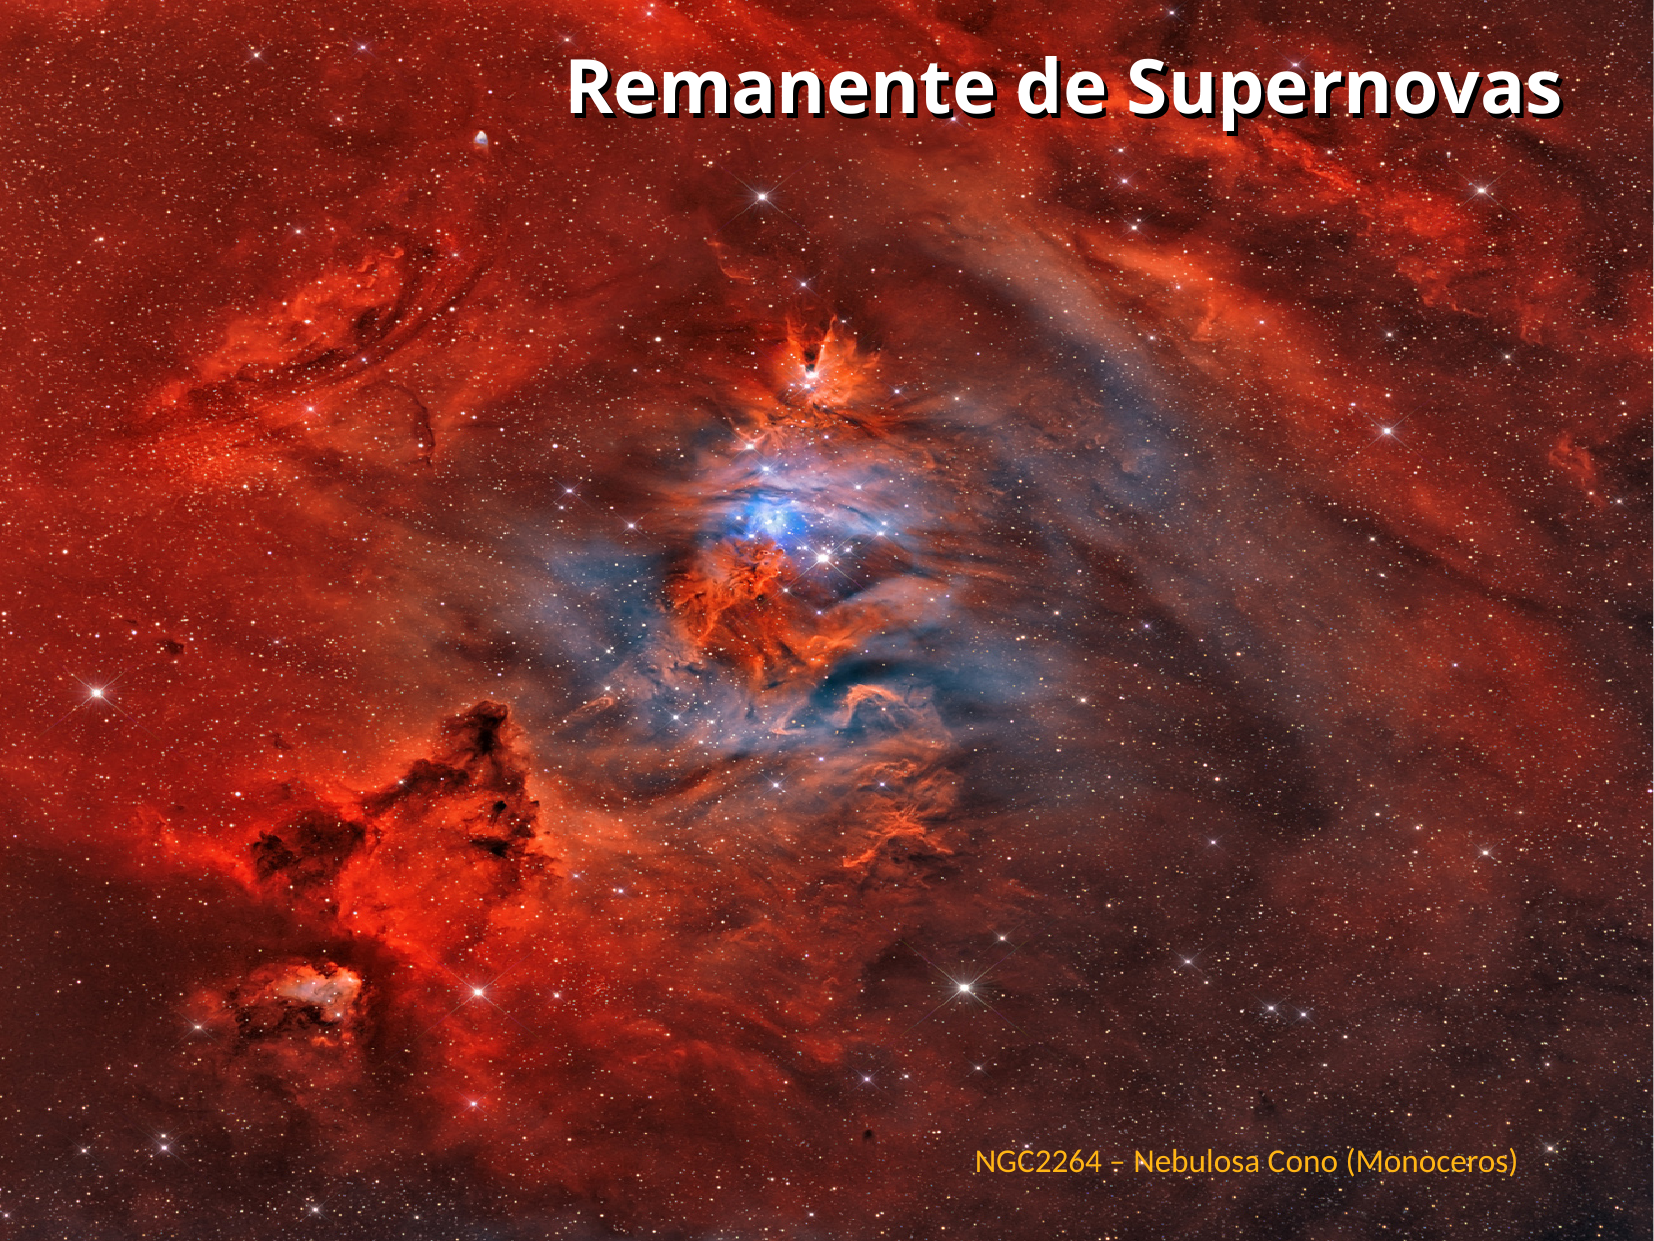

# Remanente de Supernovas
NGC2264 – Nebulosa Cono (Monoceros)
Oct 25, 2018
Asorey IPAC 2018 U02C07 12/16
9